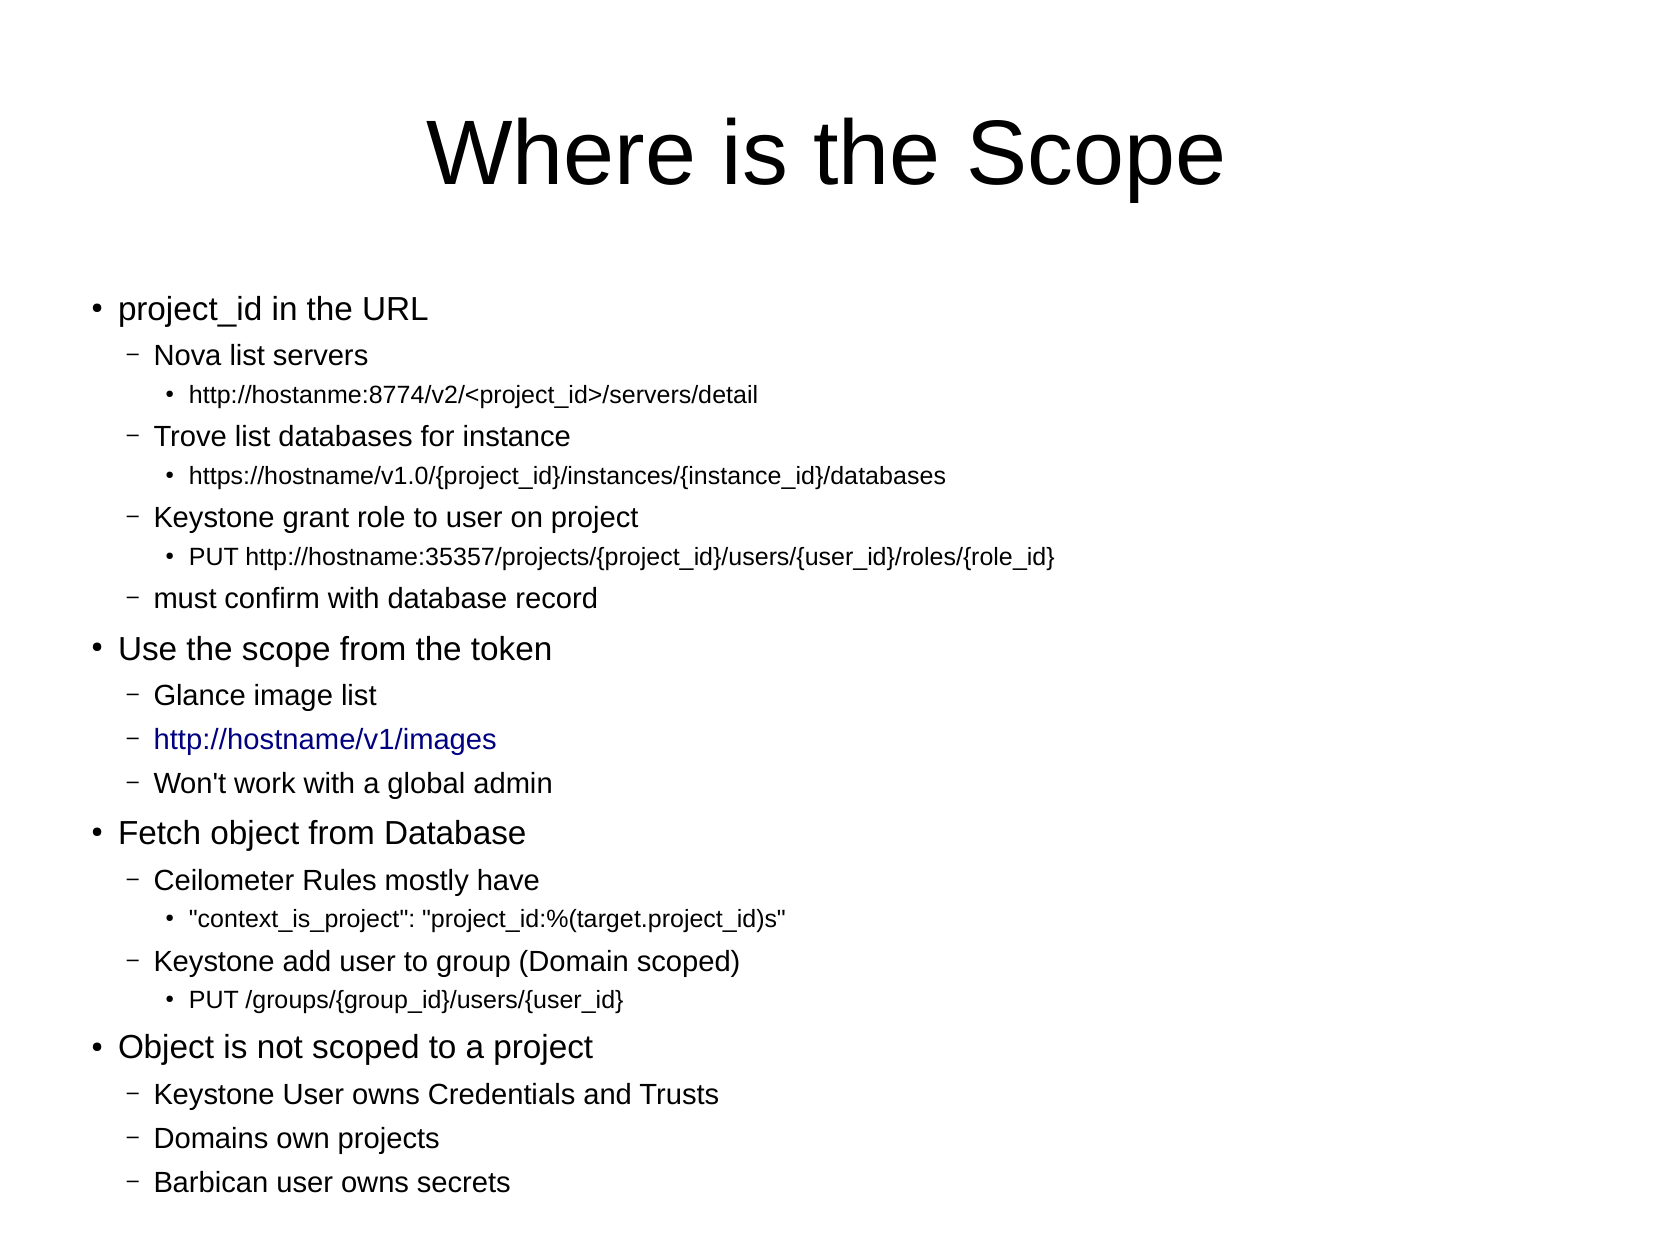

# Where is the Scope
project_id in the URL
Nova list servers
http://hostanme:8774/v2/<project_id>/servers/detail
Trove list databases for instance
https://hostname/v1.0/{project_id}/instances/{instance_id}/databases
Keystone grant role to user on project
PUT http://hostname:35357/projects/{project_id}/users/{user_id}/roles/{role_id}
must confirm with database record
Use the scope from the token
Glance image list
http://hostname/v1/images
Won't work with a global admin
Fetch object from Database
Ceilometer Rules mostly have
"context_is_project": "project_id:%(target.project_id)s"
Keystone add user to group (Domain scoped)
PUT /groups/{group_id}/users/{user_id}
Object is not scoped to a project
Keystone User owns Credentials and Trusts
Domains own projects
Barbican user owns secrets